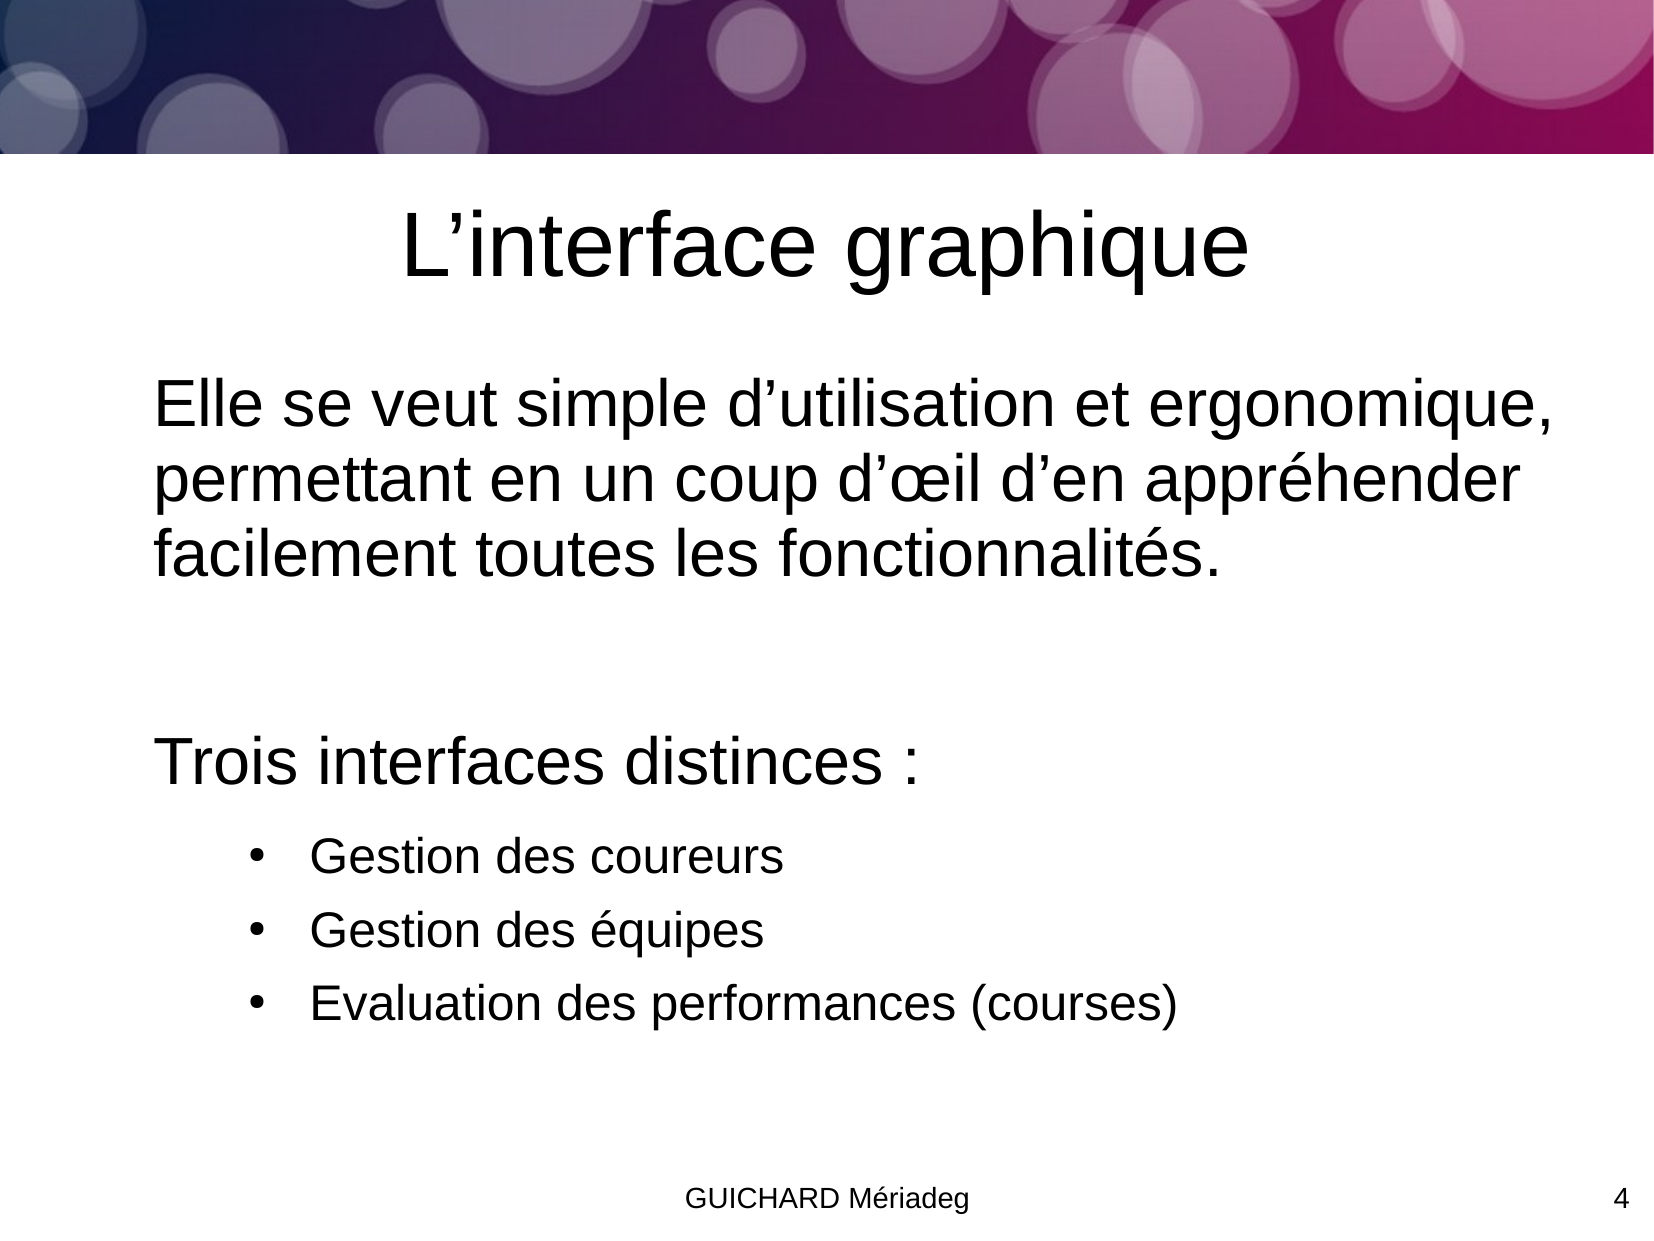

# L’interface graphique
Elle se veut simple d’utilisation et ergonomique, permettant en un coup d’œil d’en appréhender facilement toutes les fonctionnalités.
Trois interfaces distinces :
 Gestion des coureurs
 Gestion des équipes
 Evaluation des performances (courses)
GUICHARD Mériadeg
4